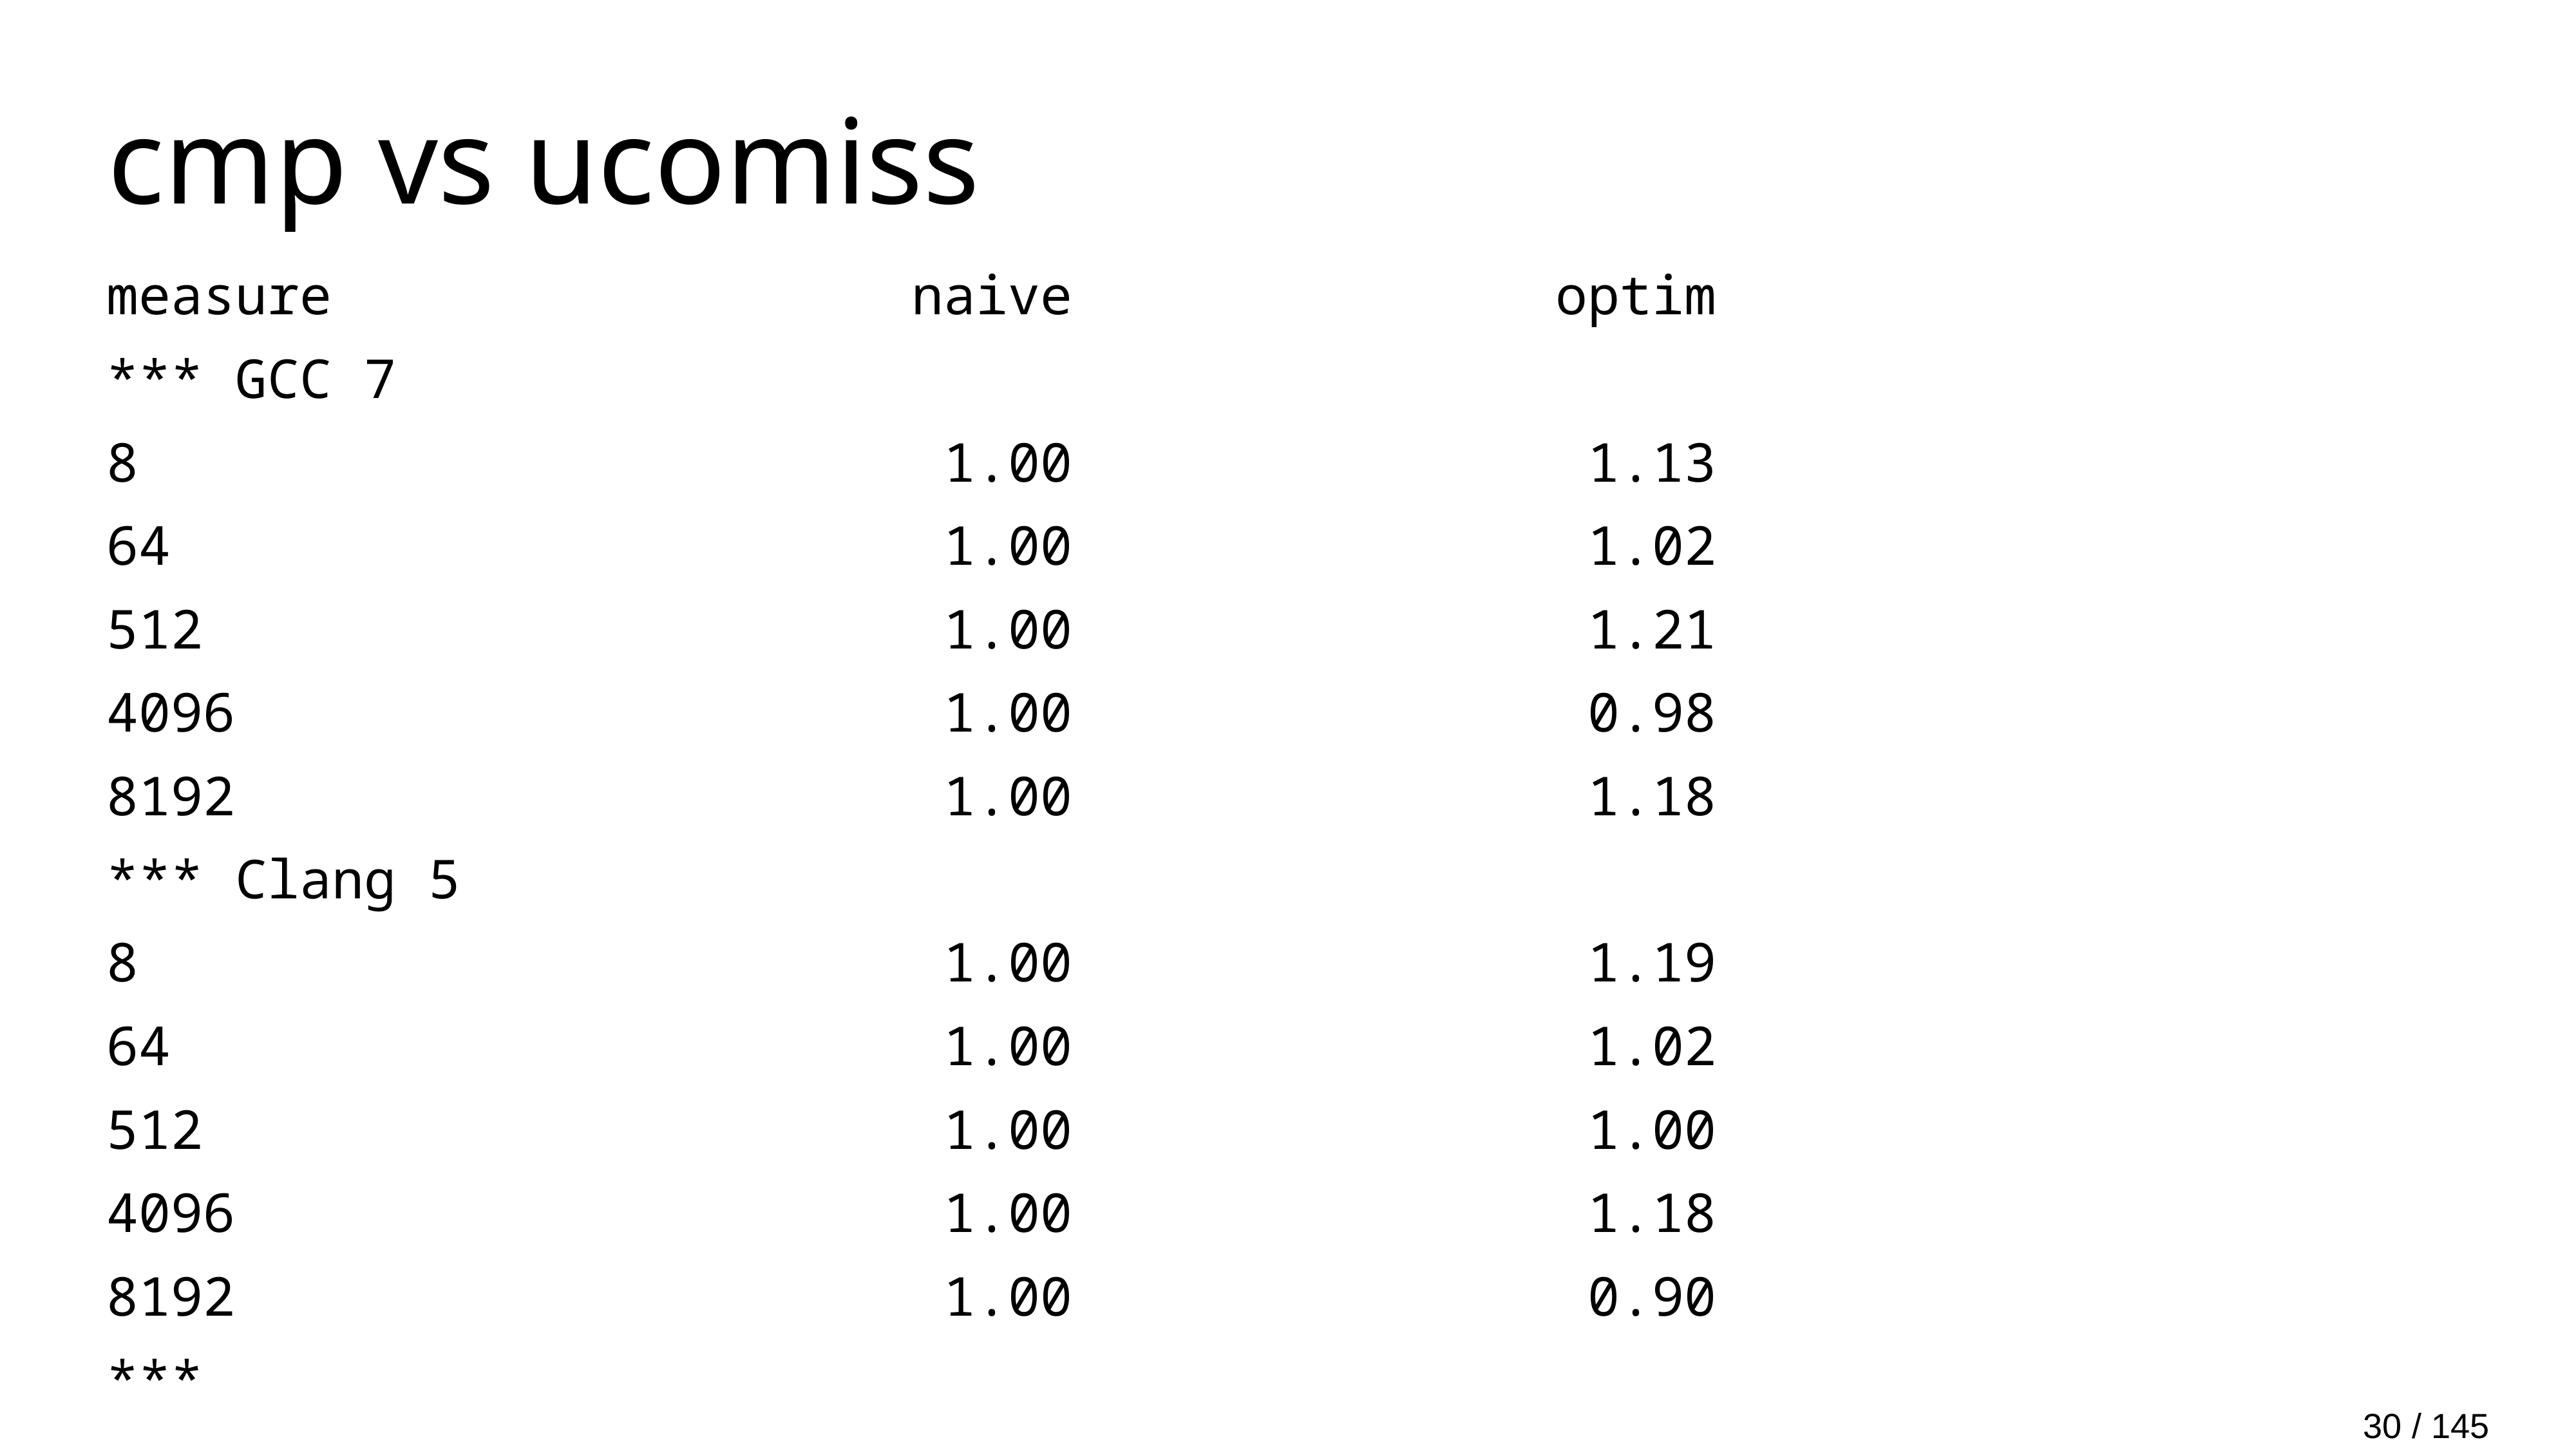

# cmp vs ucomiss
measure naive optim
*** GCC 7
8 1.00 1.13
64 1.00 1.02
512 1.00 1.21
4096 1.00 0.98
8192 1.00 1.18
*** Clang 5
8 1.00 1.19
64 1.00 1.02
512 1.00 1.00
4096 1.00 1.18
8192 1.00 0.90
***